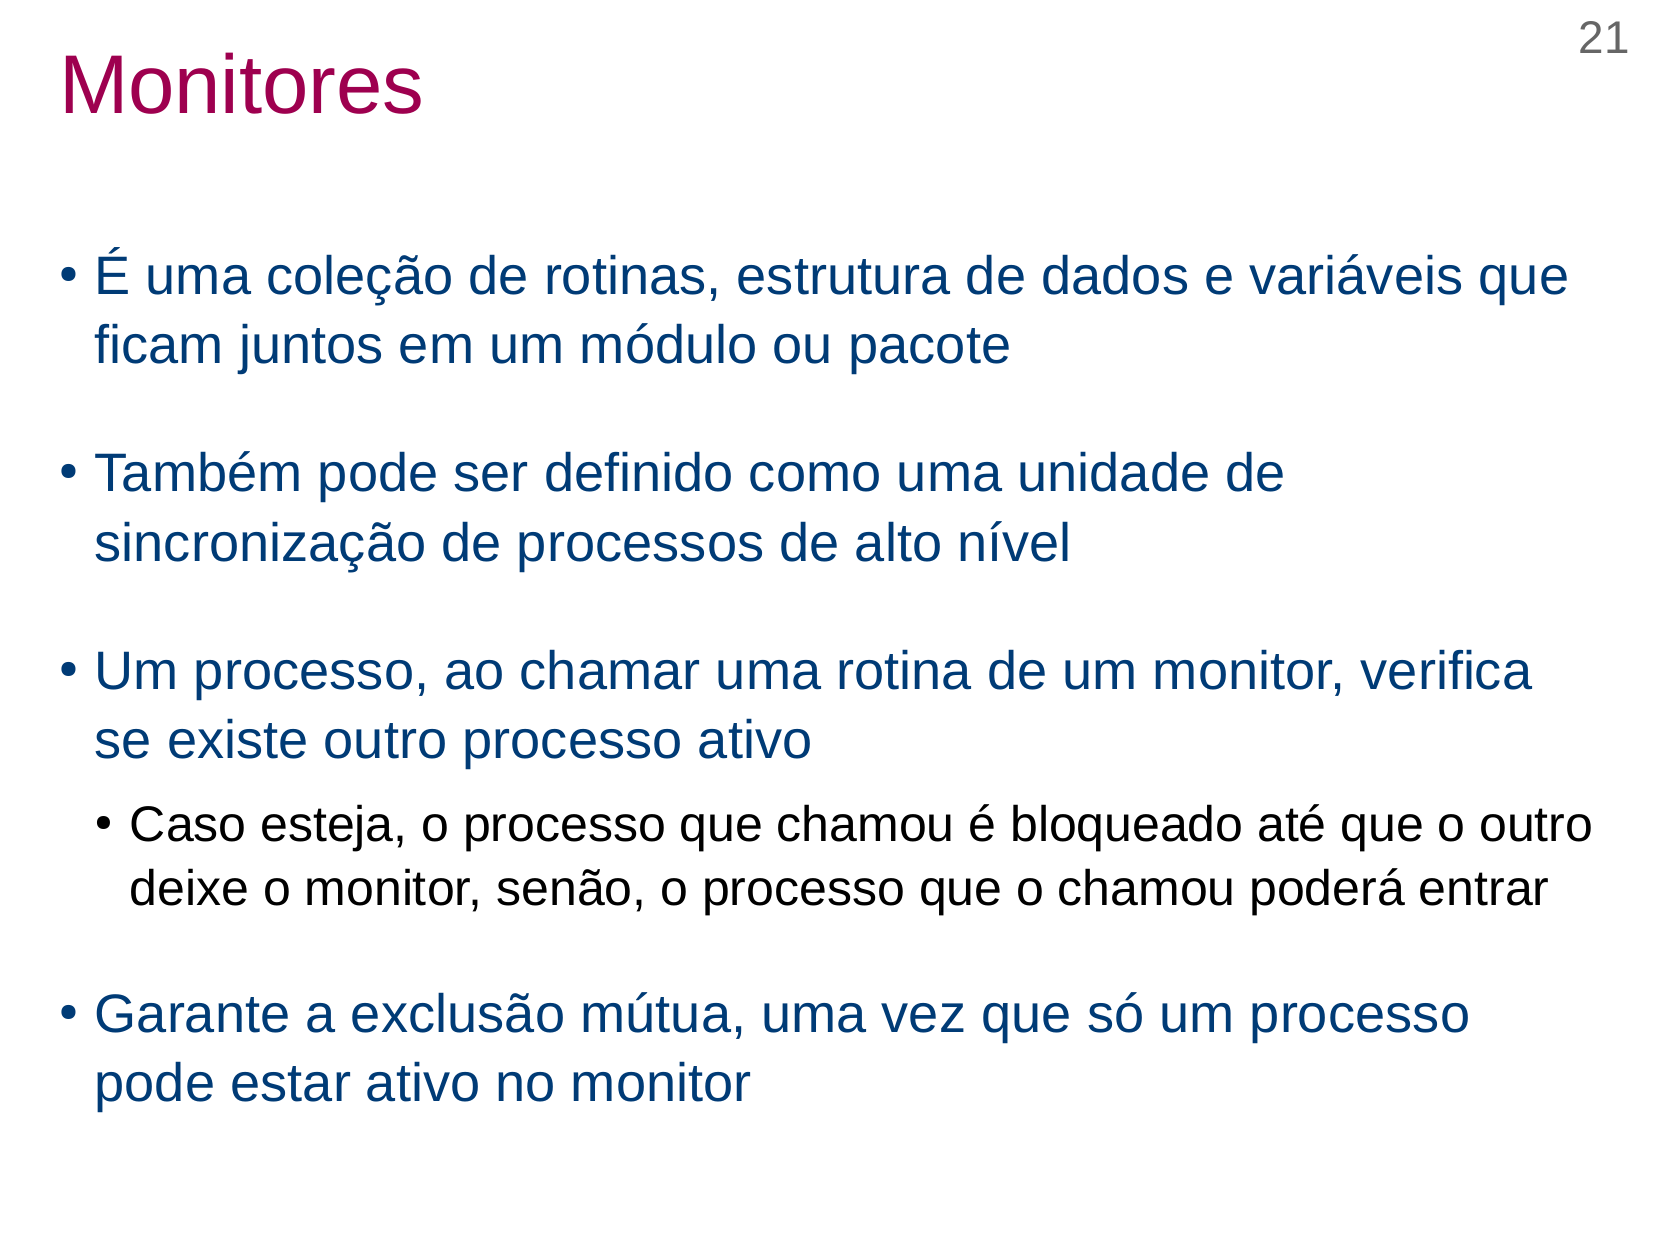

21
# Monitores
É uma coleção de rotinas, estrutura de dados e variáveis que ficam juntos em um módulo ou pacote
Também pode ser definido como uma unidade de sincronização de processos de alto nível
Um processo, ao chamar uma rotina de um monitor, verifica se existe outro processo ativo
Caso esteja, o processo que chamou é bloqueado até que o outro deixe o monitor, senão, o processo que o chamou poderá entrar
Garante a exclusão mútua, uma vez que só um processo pode estar ativo no monitor